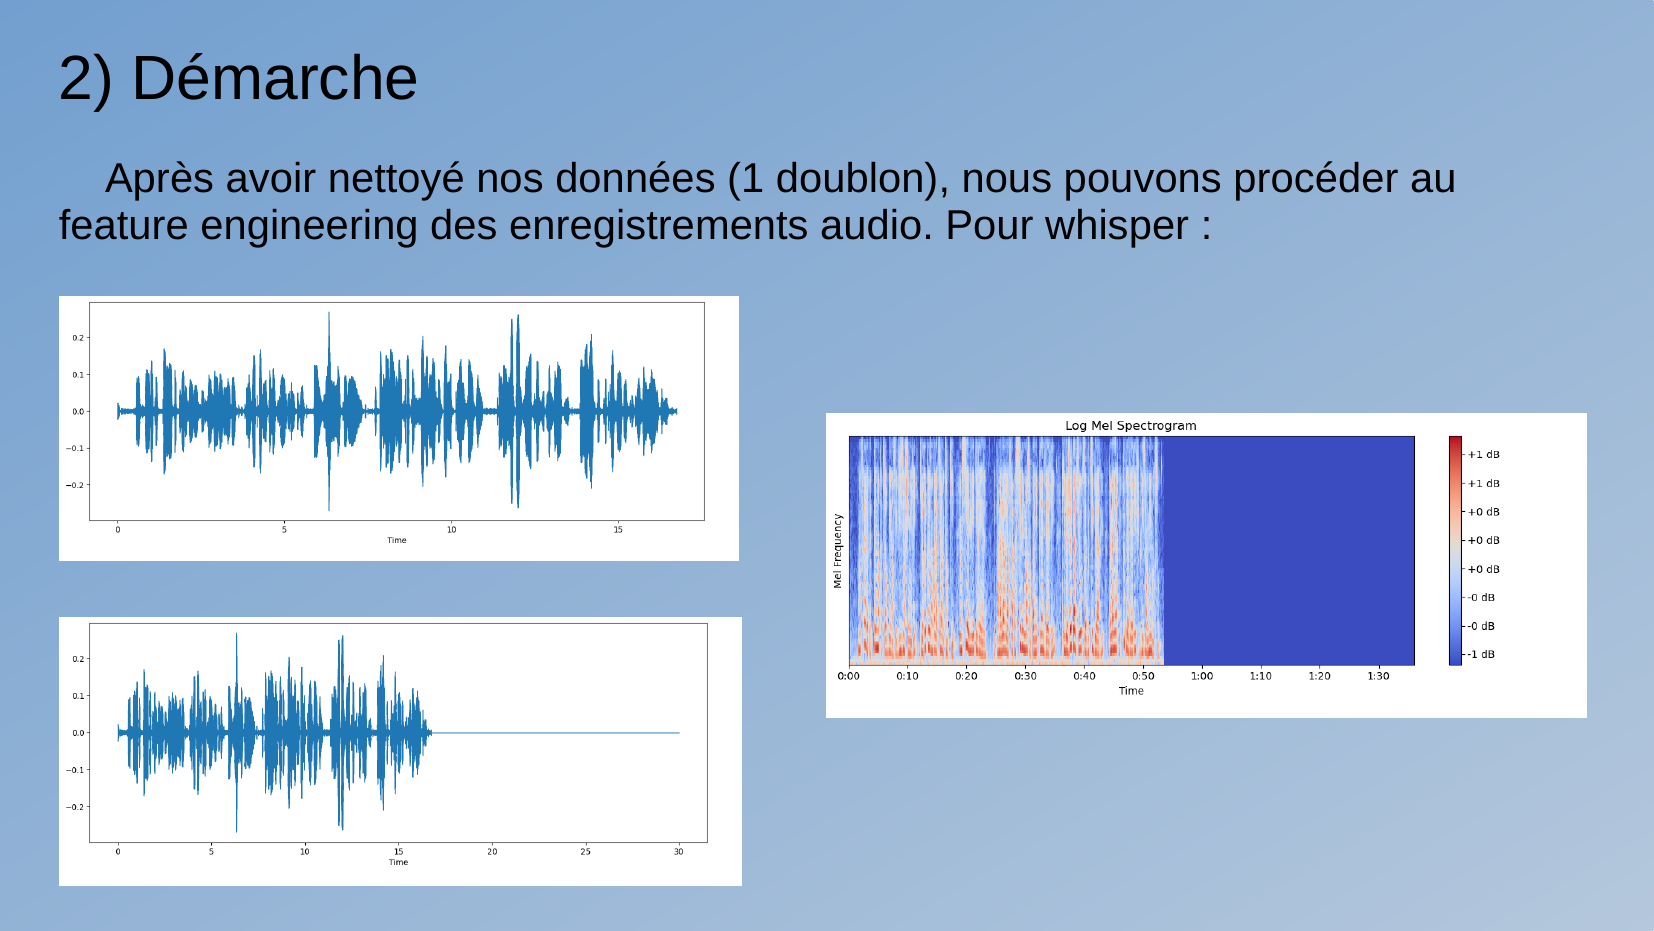

# 2) Démarche
 Après avoir nettoyé nos données (1 doublon), nous pouvons procéder au feature engineering des enregistrements audio. Pour whisper :